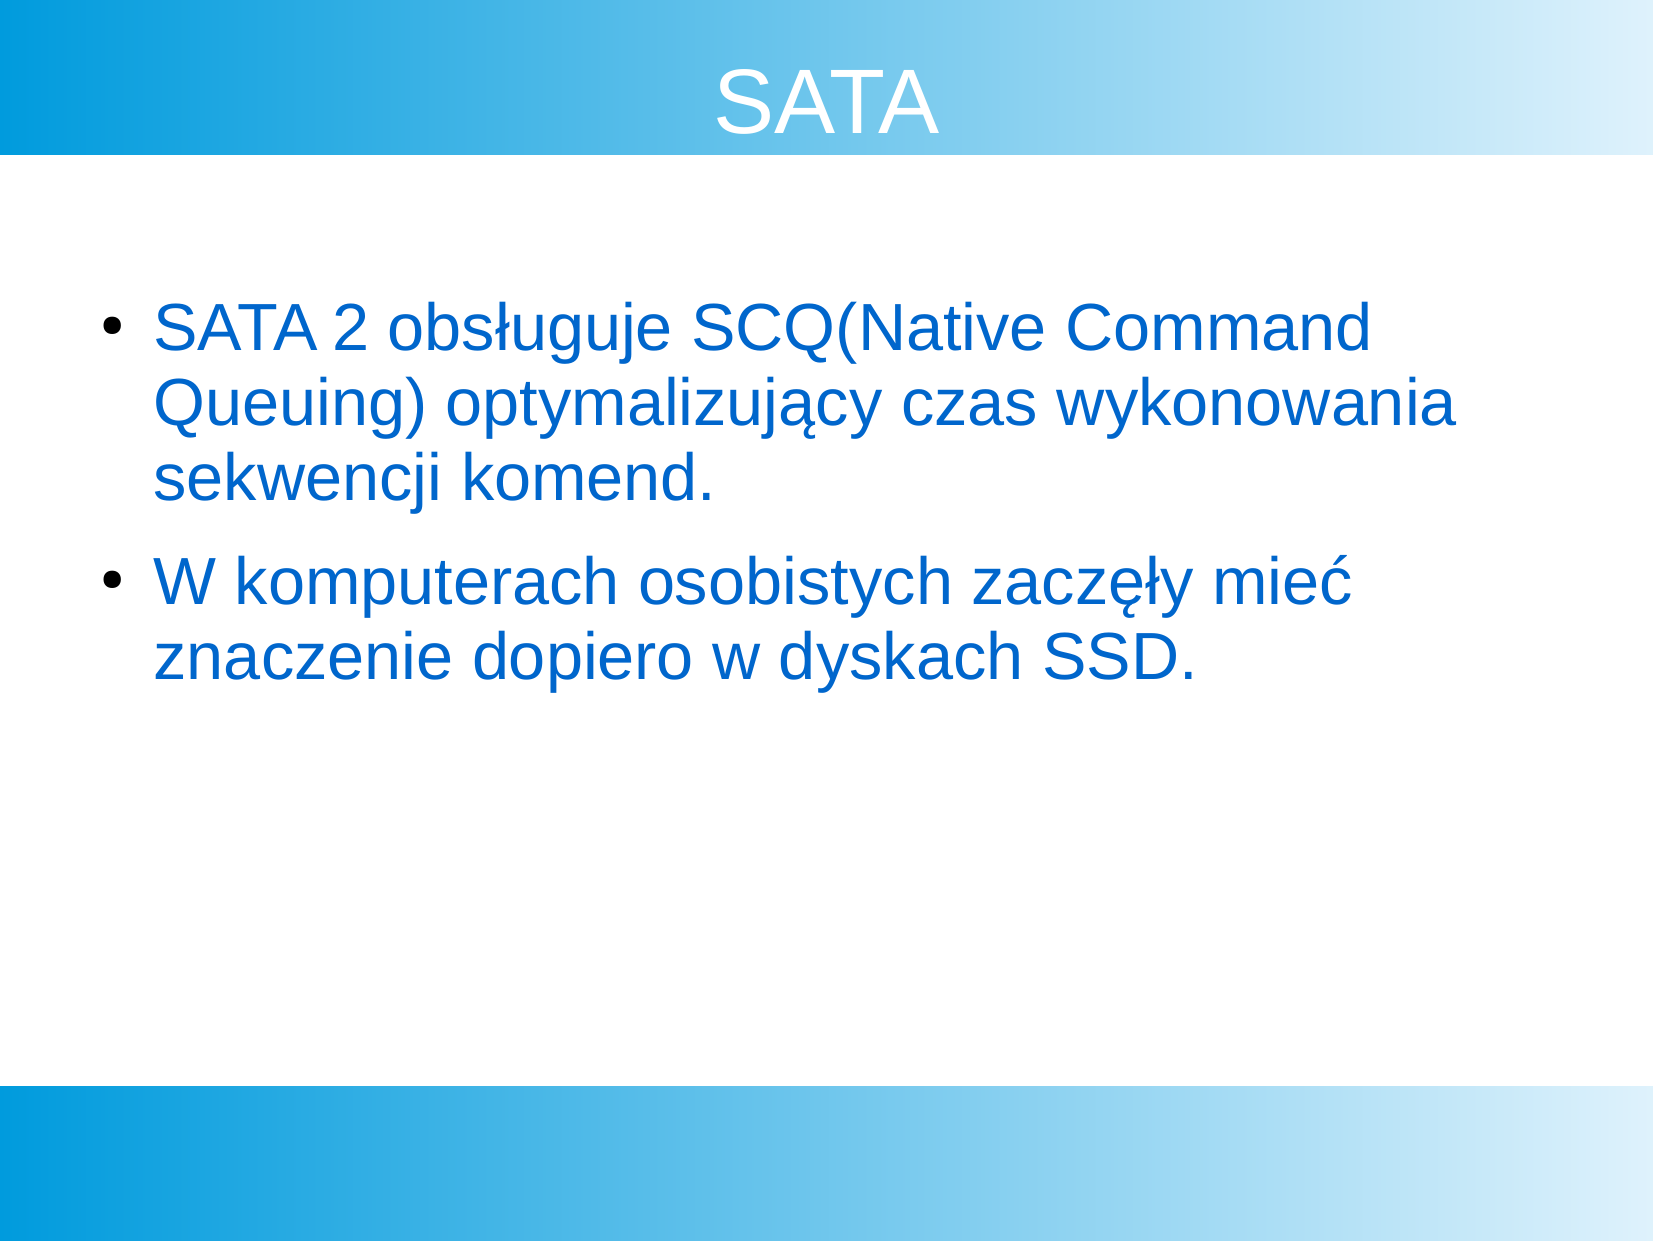

# SATA
SATA 2 obsługuje SCQ(Native Command Queuing) optymalizujący czas wykonowania sekwencji komend.
W komputerach osobistych zaczęły mieć znaczenie dopiero w dyskach SSD.